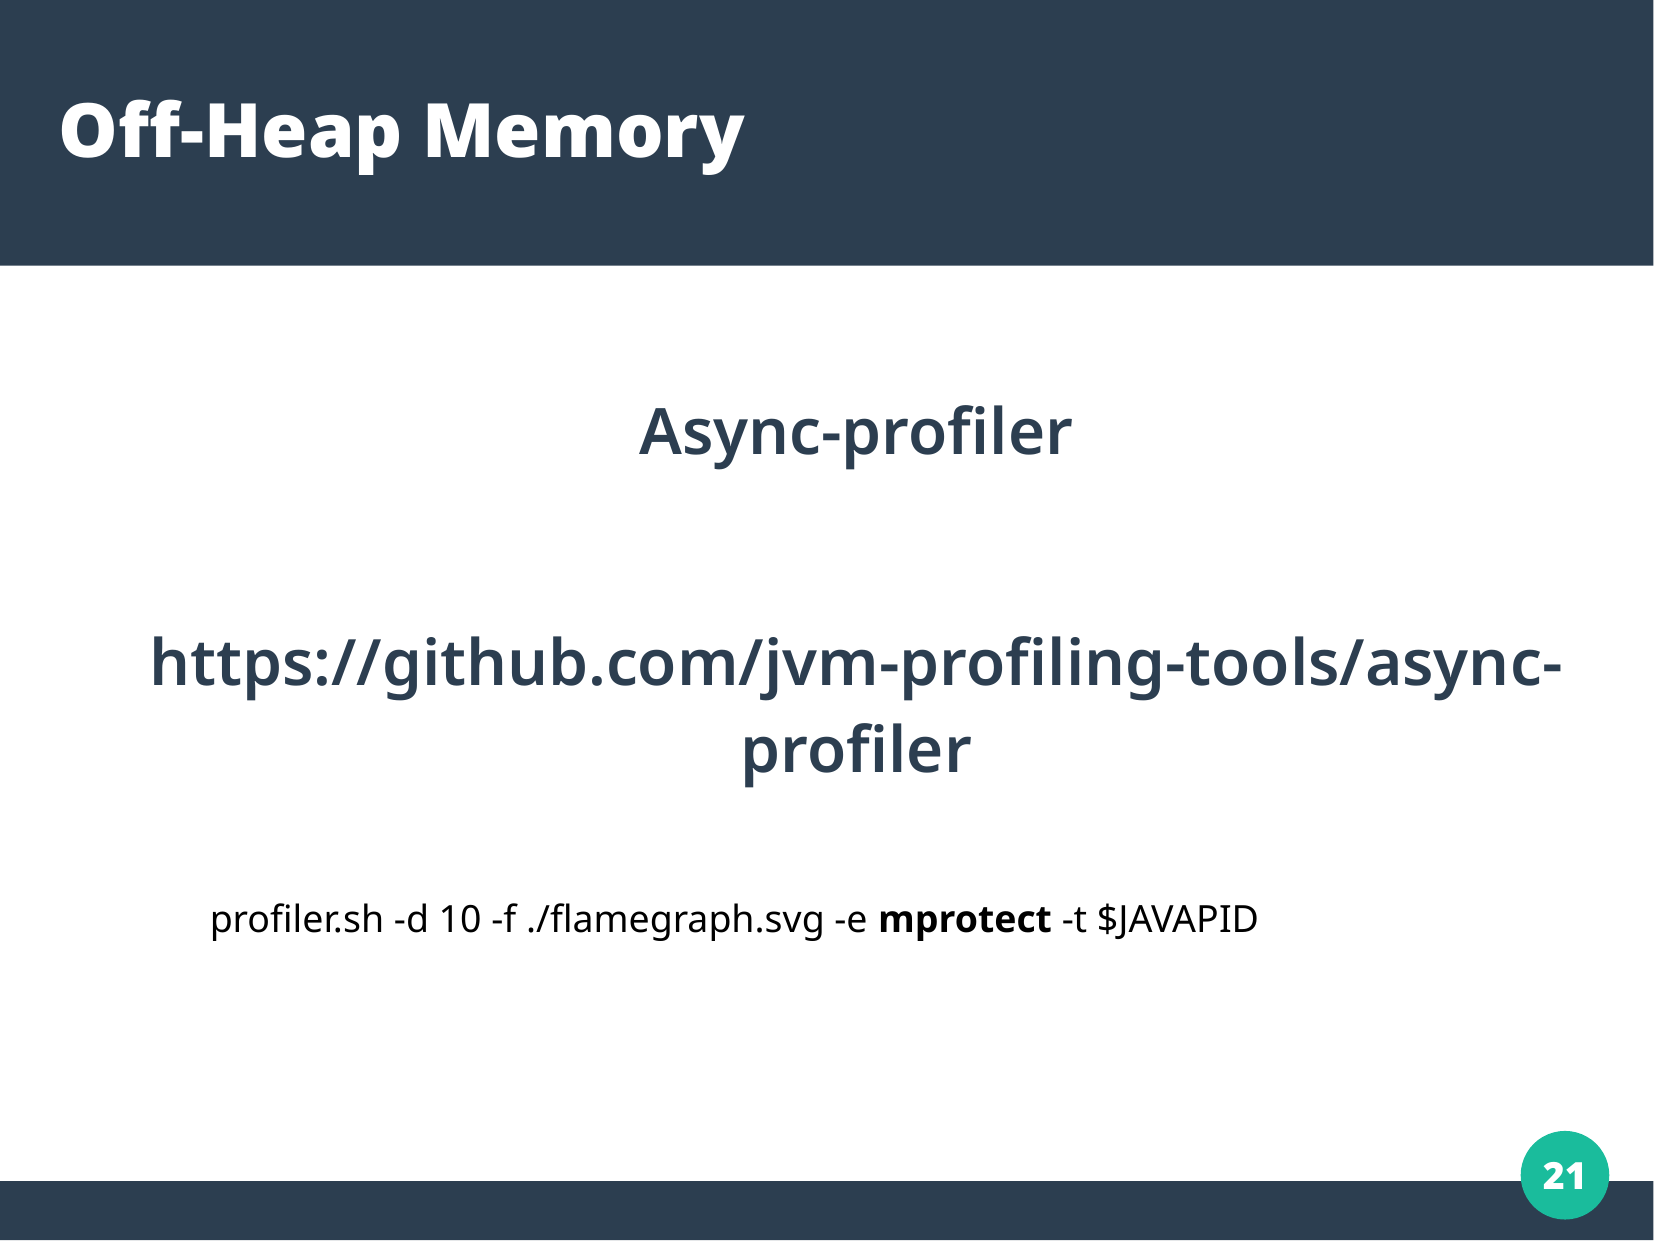

# Off-Heap Memory
Async-profiler
https://github.com/jvm-profiling-tools/async-profiler
profiler.sh -d 10 -f ./flamegraph.svg -e mprotect -t $JAVAPID
21